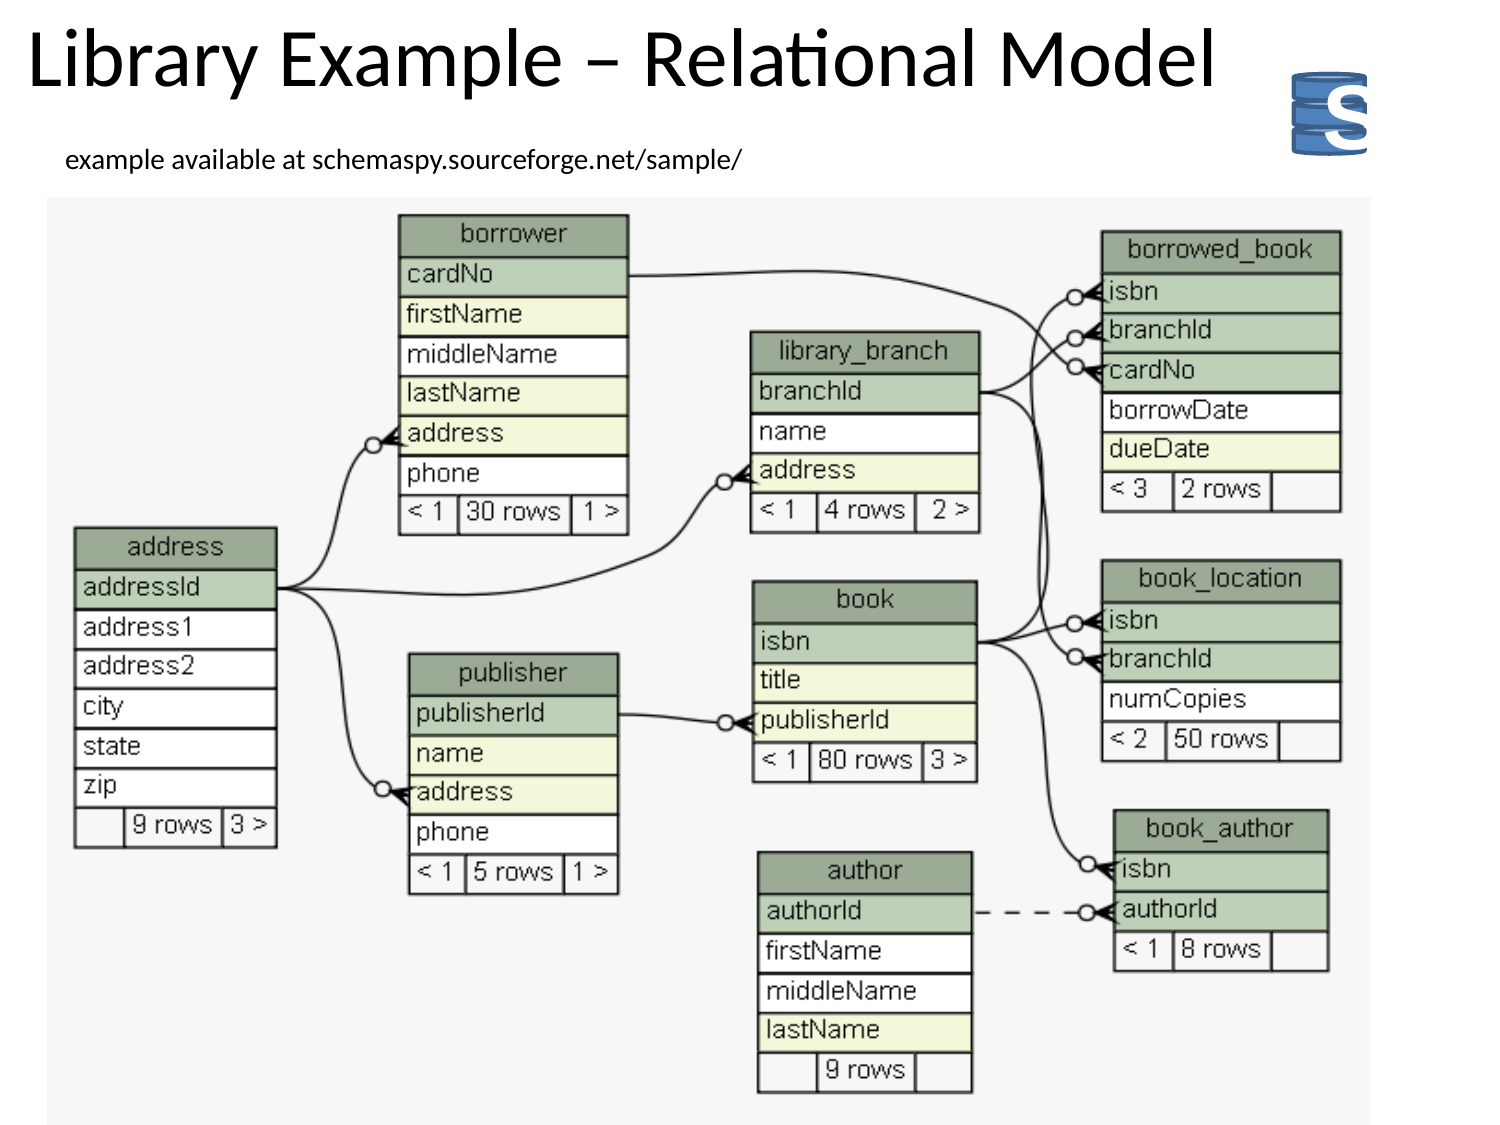

Schema
SPY
# Library Example – Relational Model
example available at schemaspy.sourceforge.net/sample/